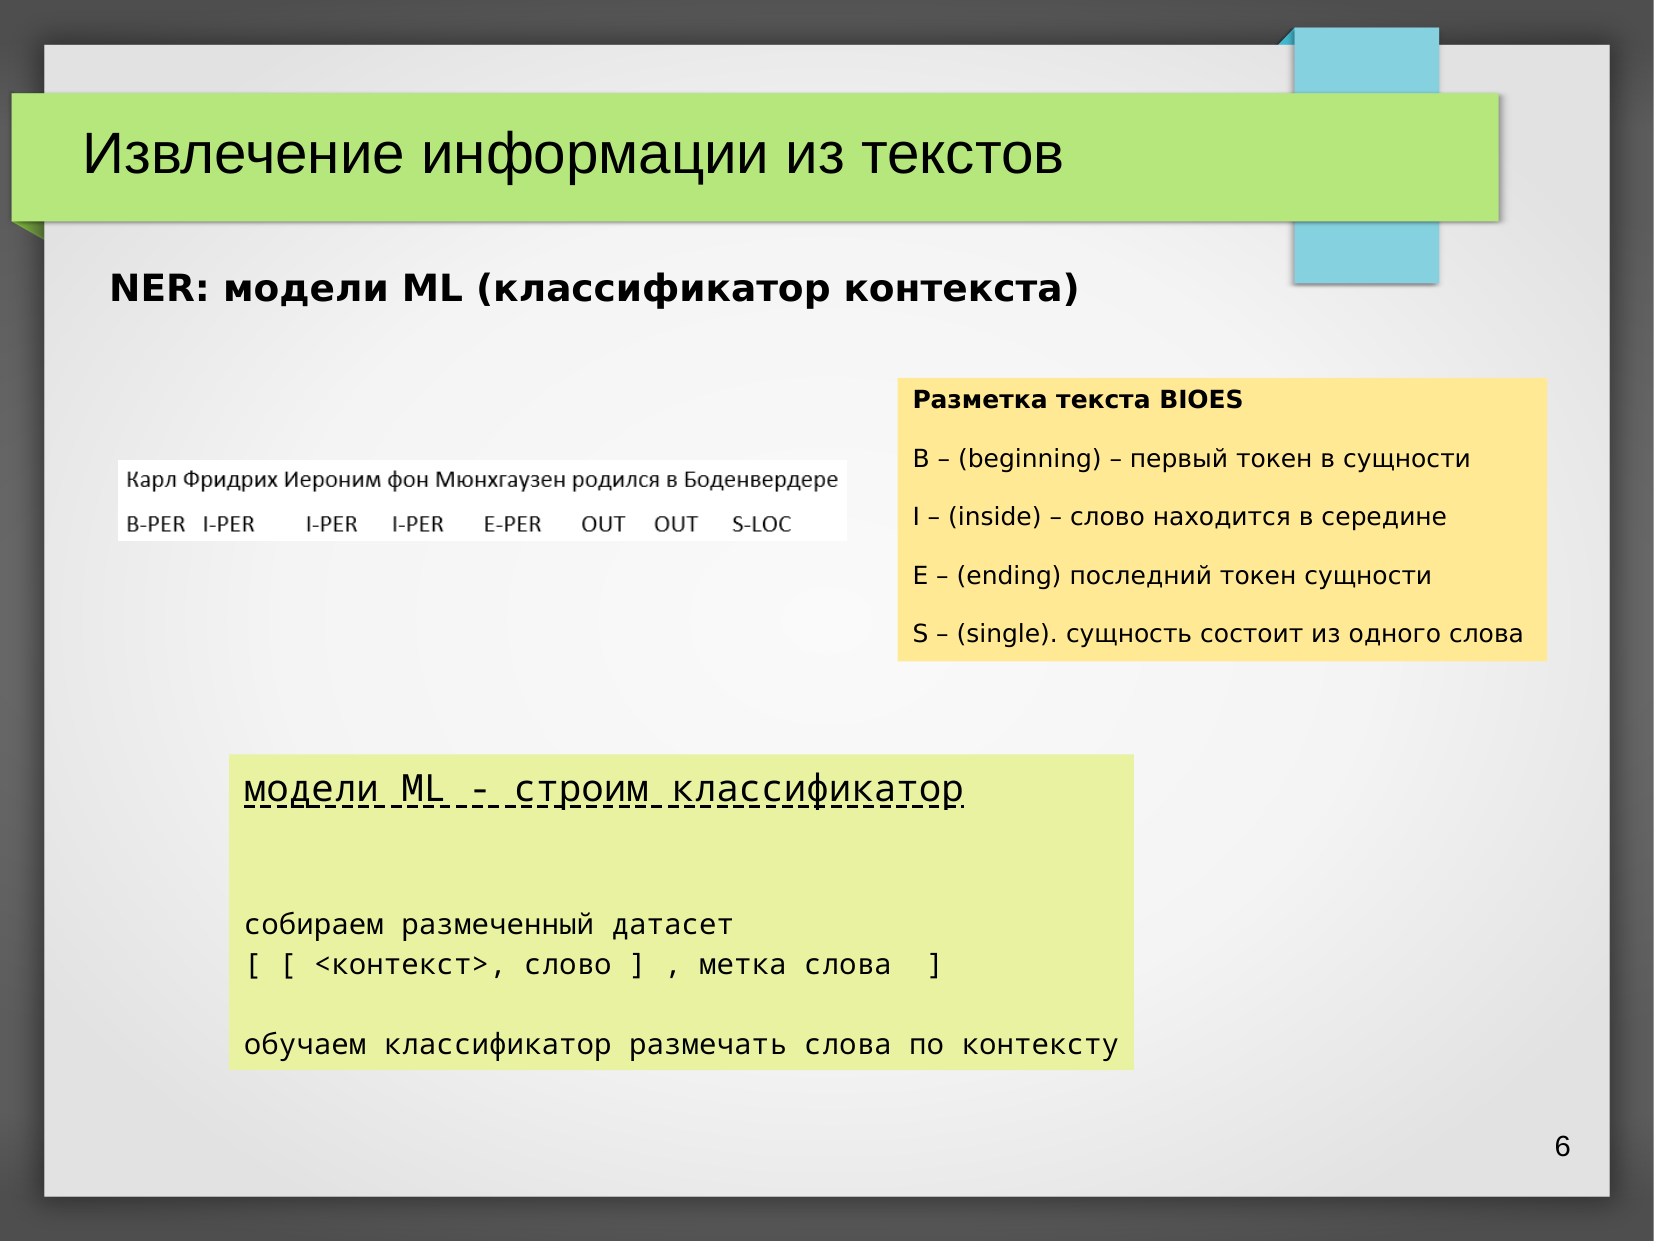

# Извлечение информации из текстов
NER: модели ML (классификатор контекста)
Разметка текста BIOES
B – (beginning) – первый токен в сущности
I – (inside) – слово находится в середине
E – (ending) последний токен сущности
S – (single). сущность состоит из одного слова
модели ML - строим классификатор
собираем размеченный датасет
[ [ <контекст>, слово ] , метка слова ]
обучаем классификатор размечать слова по контексту
6